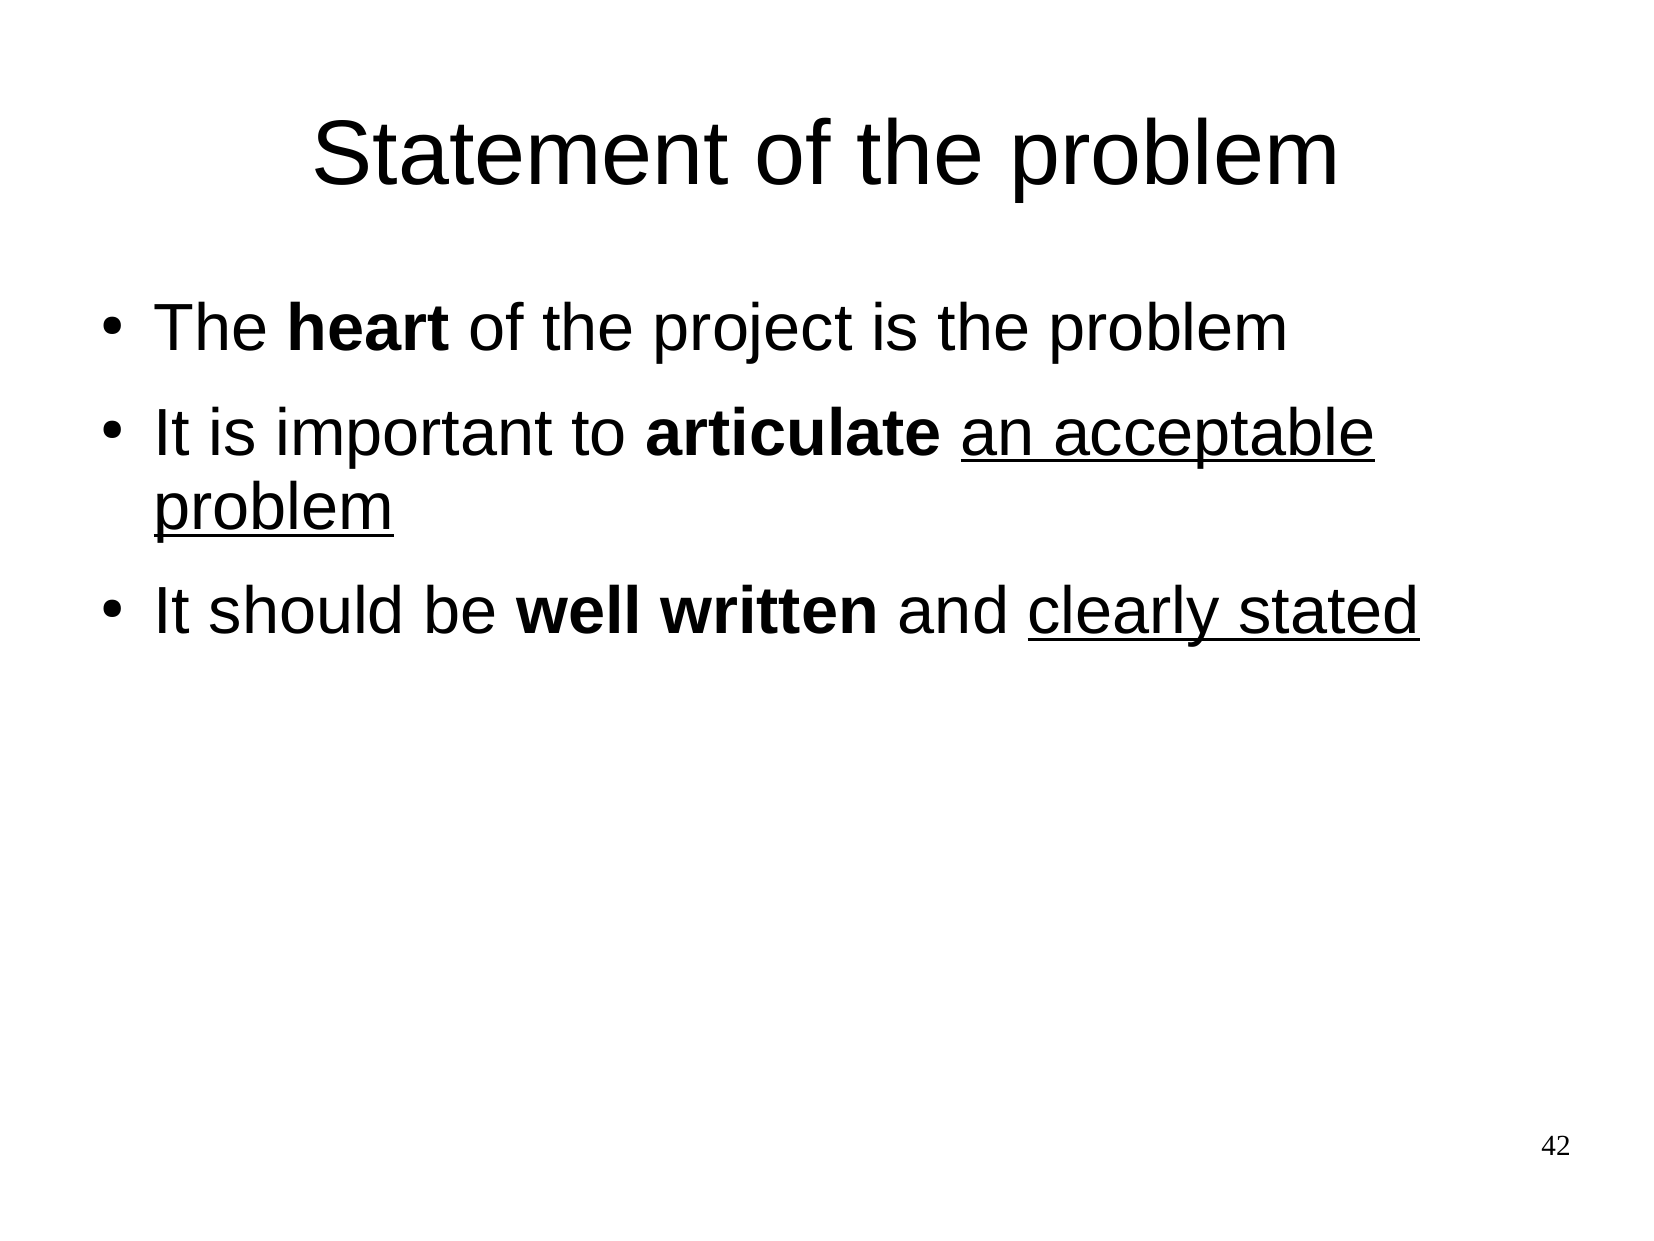

# Statement of the problem
The heart of the project is the problem
It is important to articulate an acceptable problem
It should be well written and clearly stated
42